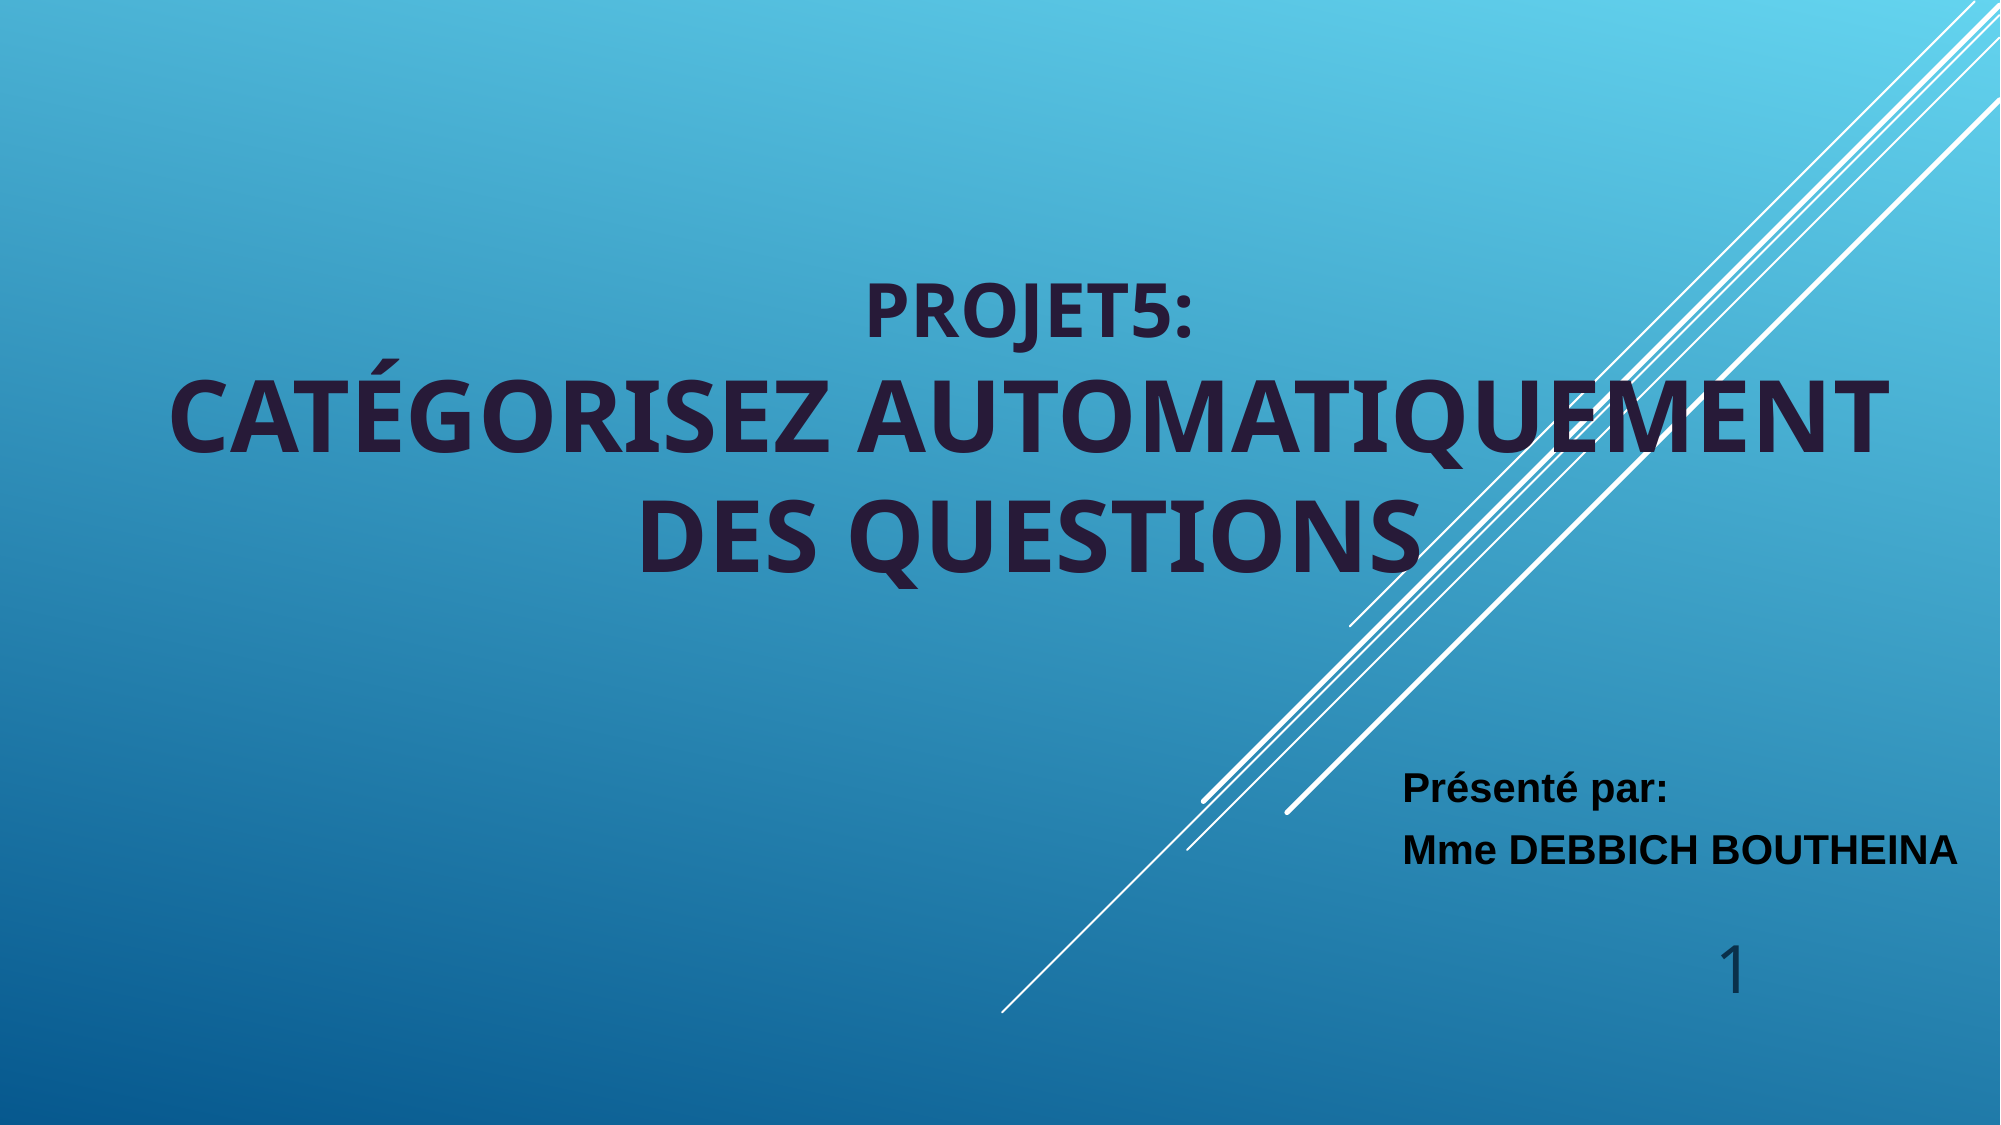

# PROJET5: Catégorisez automatiquement des questions
Présenté par:
Mme DEBBICH BOUTHEINA
1